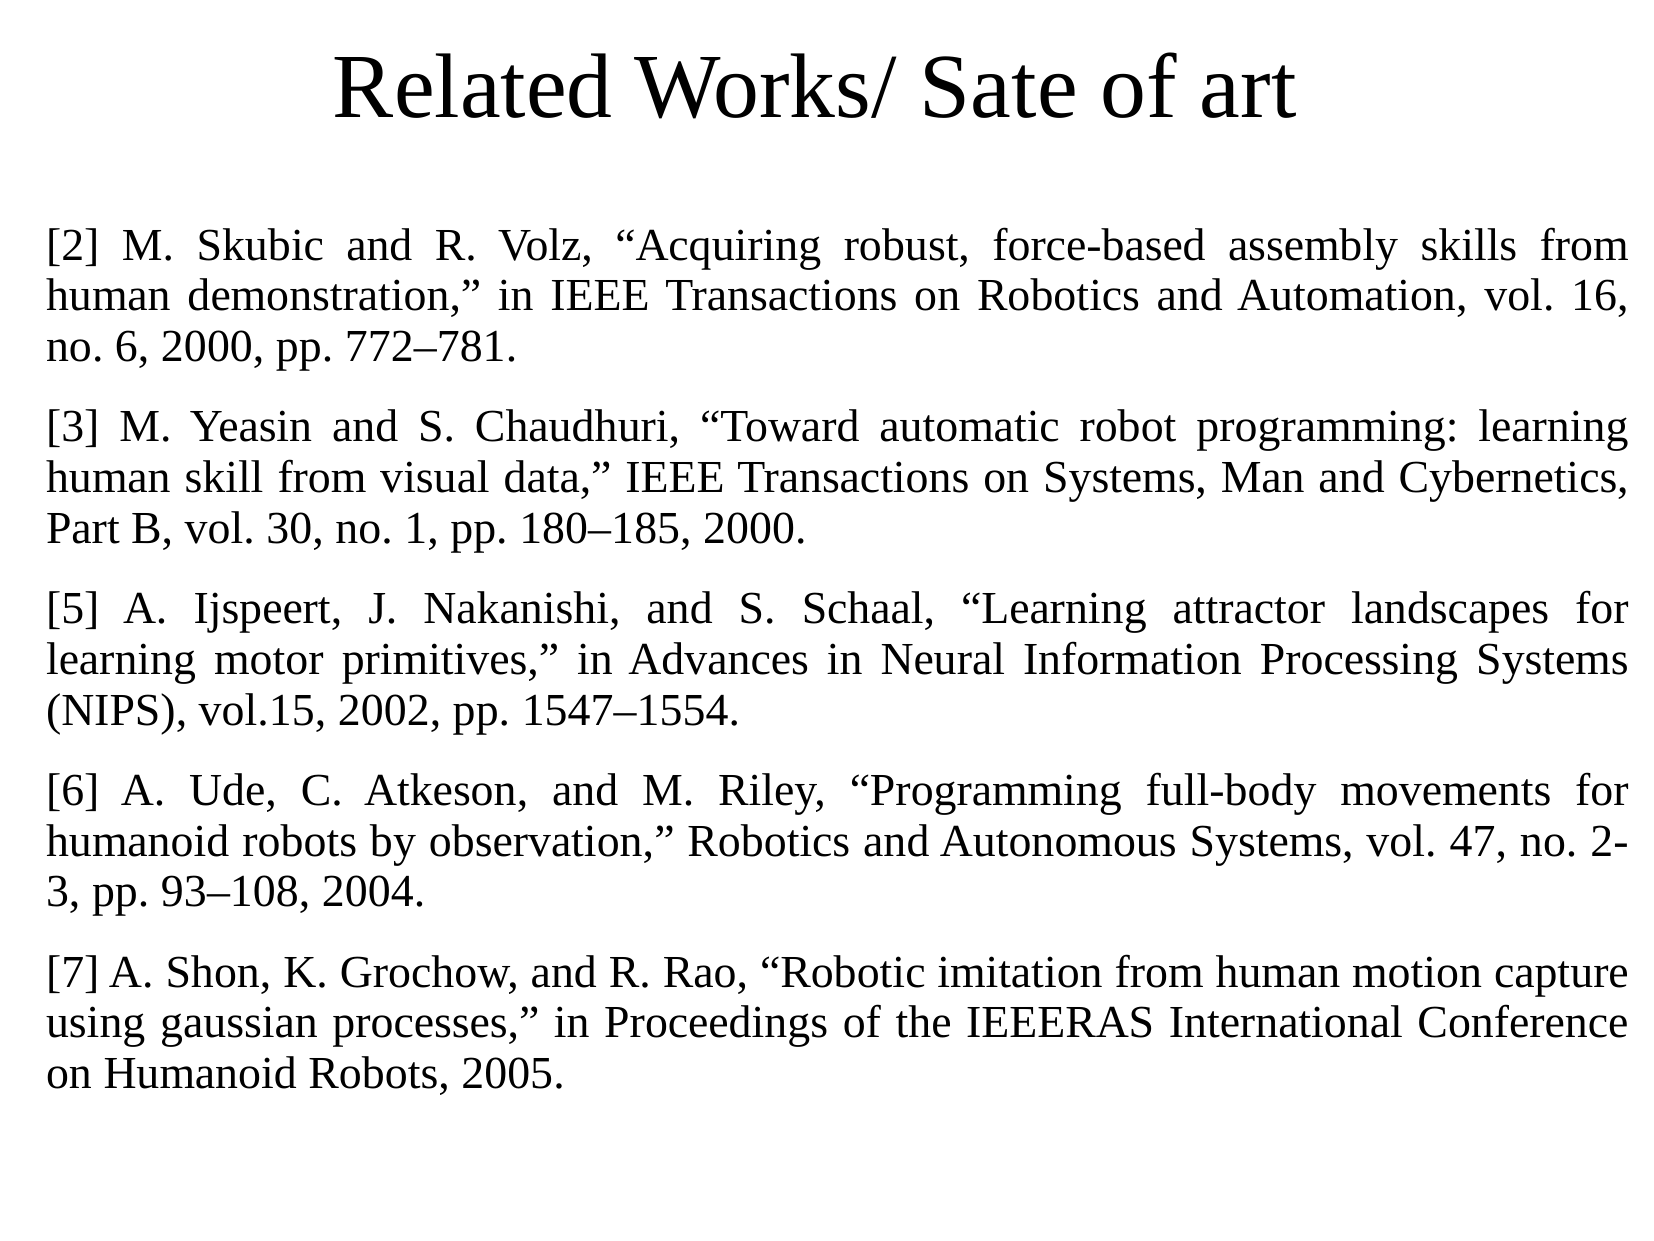

# Related Works/ Sate of art
[2] M. Skubic and R. Volz, “Acquiring robust, force-based assembly skills from human demonstration,” in IEEE Transactions on Robotics and Automation, vol. 16, no. 6, 2000, pp. 772–781.
[3] M. Yeasin and S. Chaudhuri, “Toward automatic robot programming: learning human skill from visual data,” IEEE Transactions on Systems, Man and Cybernetics, Part B, vol. 30, no. 1, pp. 180–185, 2000.
[5] A. Ijspeert, J. Nakanishi, and S. Schaal, “Learning attractor landscapes for learning motor primitives,” in Advances in Neural Information Processing Systems (NIPS), vol.15, 2002, pp. 1547–1554.
[6] A. Ude, C. Atkeson, and M. Riley, “Programming full-body movements for humanoid robots by observation,” Robotics and Autonomous Systems, vol. 47, no. 2-3, pp. 93–108, 2004.
[7] A. Shon, K. Grochow, and R. Rao, “Robotic imitation from human motion capture using gaussian processes,” in Proceedings of the IEEERAS International Conference on Humanoid Robots, 2005.